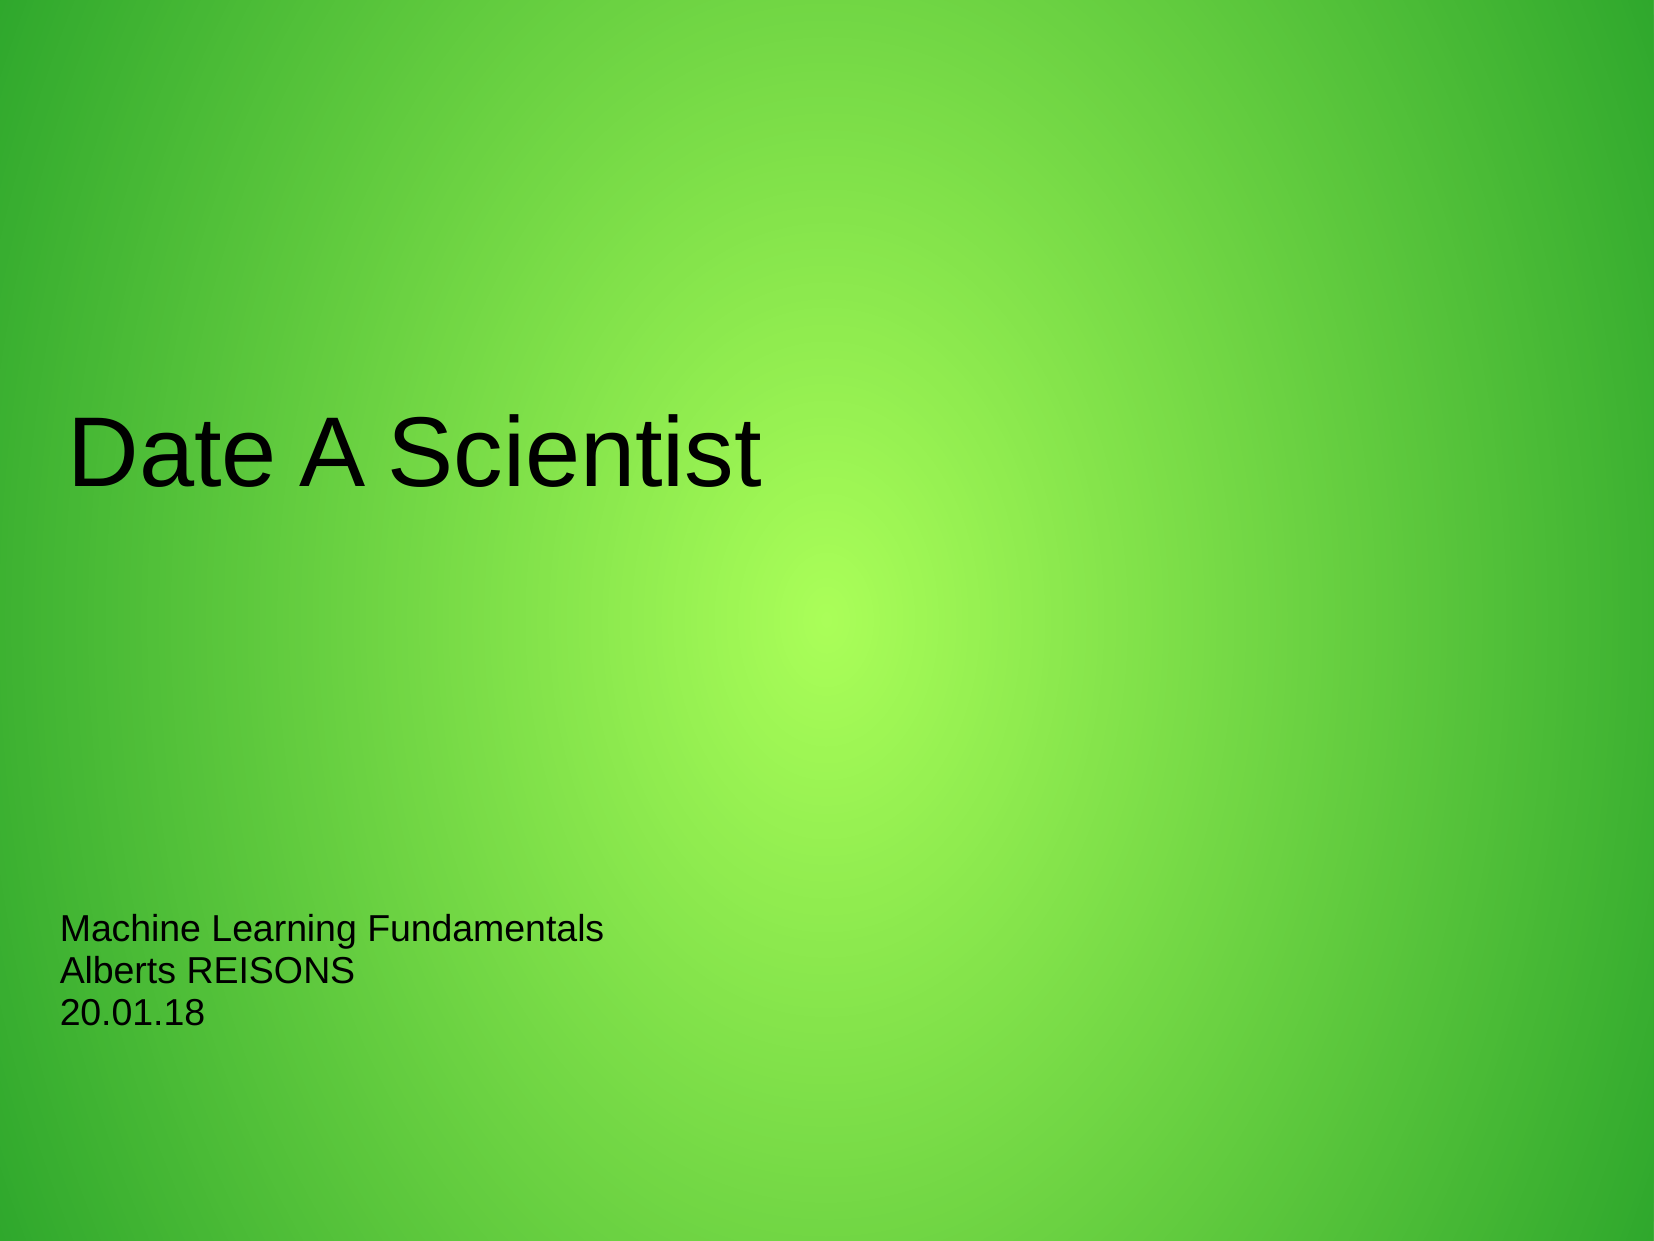

# Date A Scientist
Machine Learning Fundamentals
Alberts REISONS
20.01.18